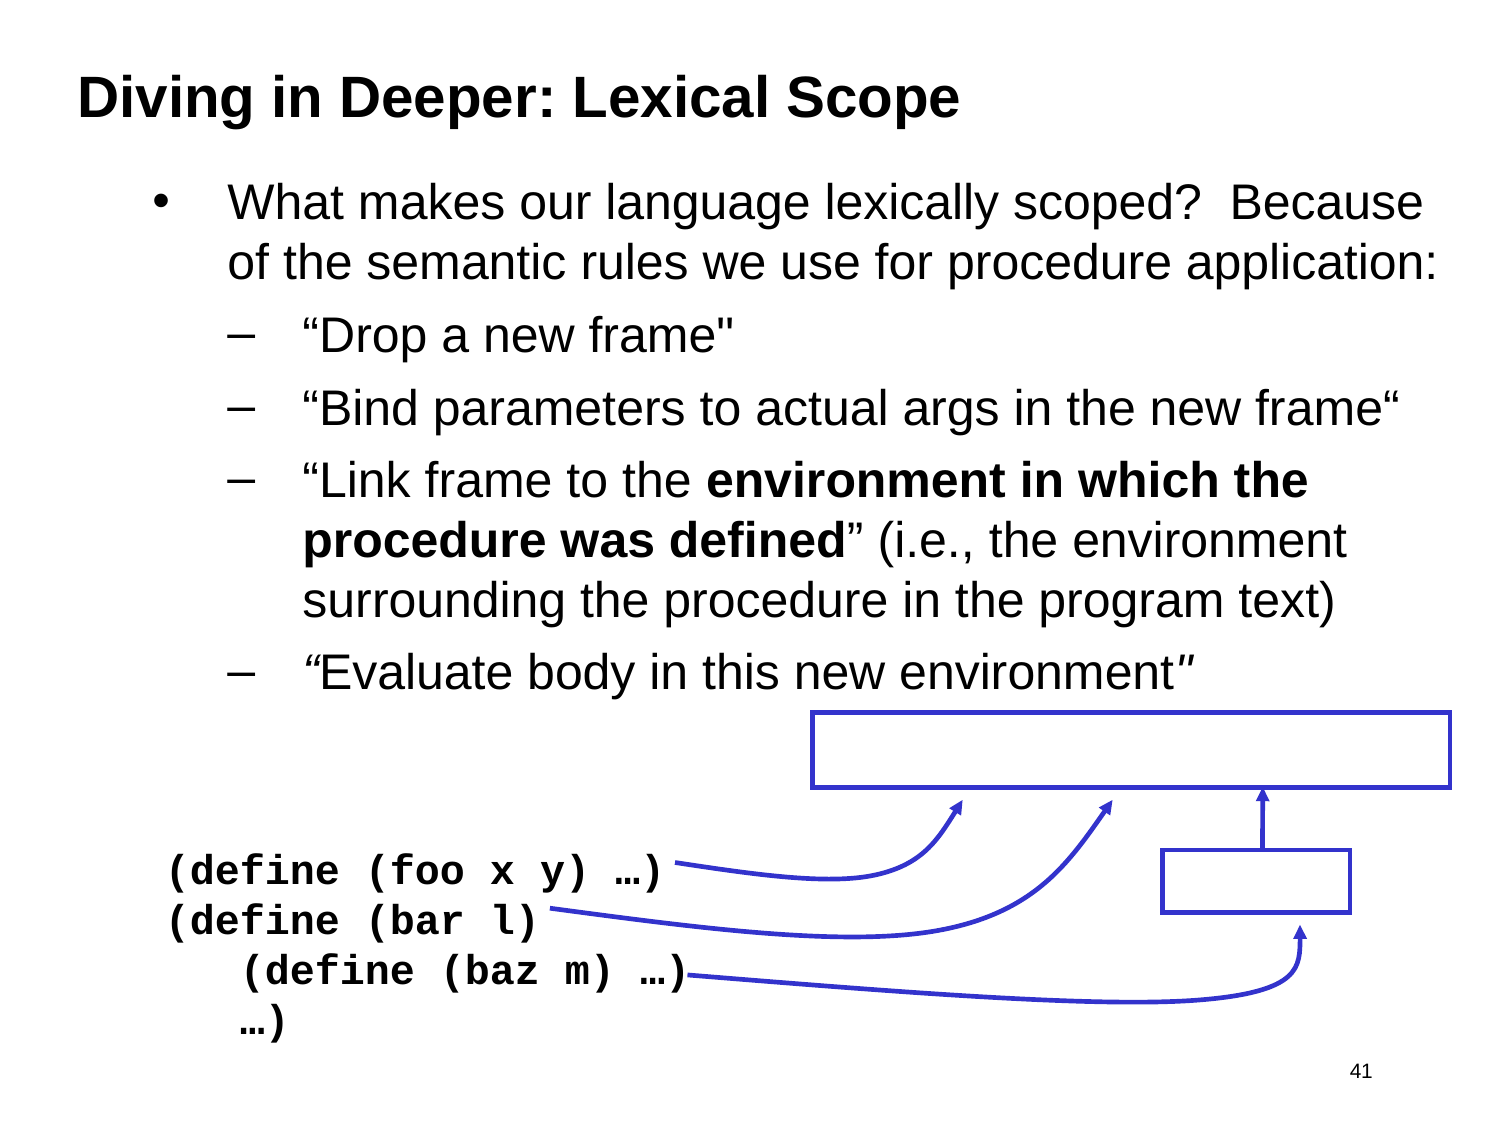

Diving in Deeper: Lexical Scope
What makes our language lexically scoped? Because of the semantic rules we use for procedure application:
“Drop a new frame"
“Bind parameters to actual args in the new frame“
“Link frame to the environment in which the procedure was defined” (i.e., the environment surrounding the procedure in the program text)
“Evaluate body in this new environment"
(define (foo x y) …)
(define (bar l)
 (define (baz m) …)
 …)